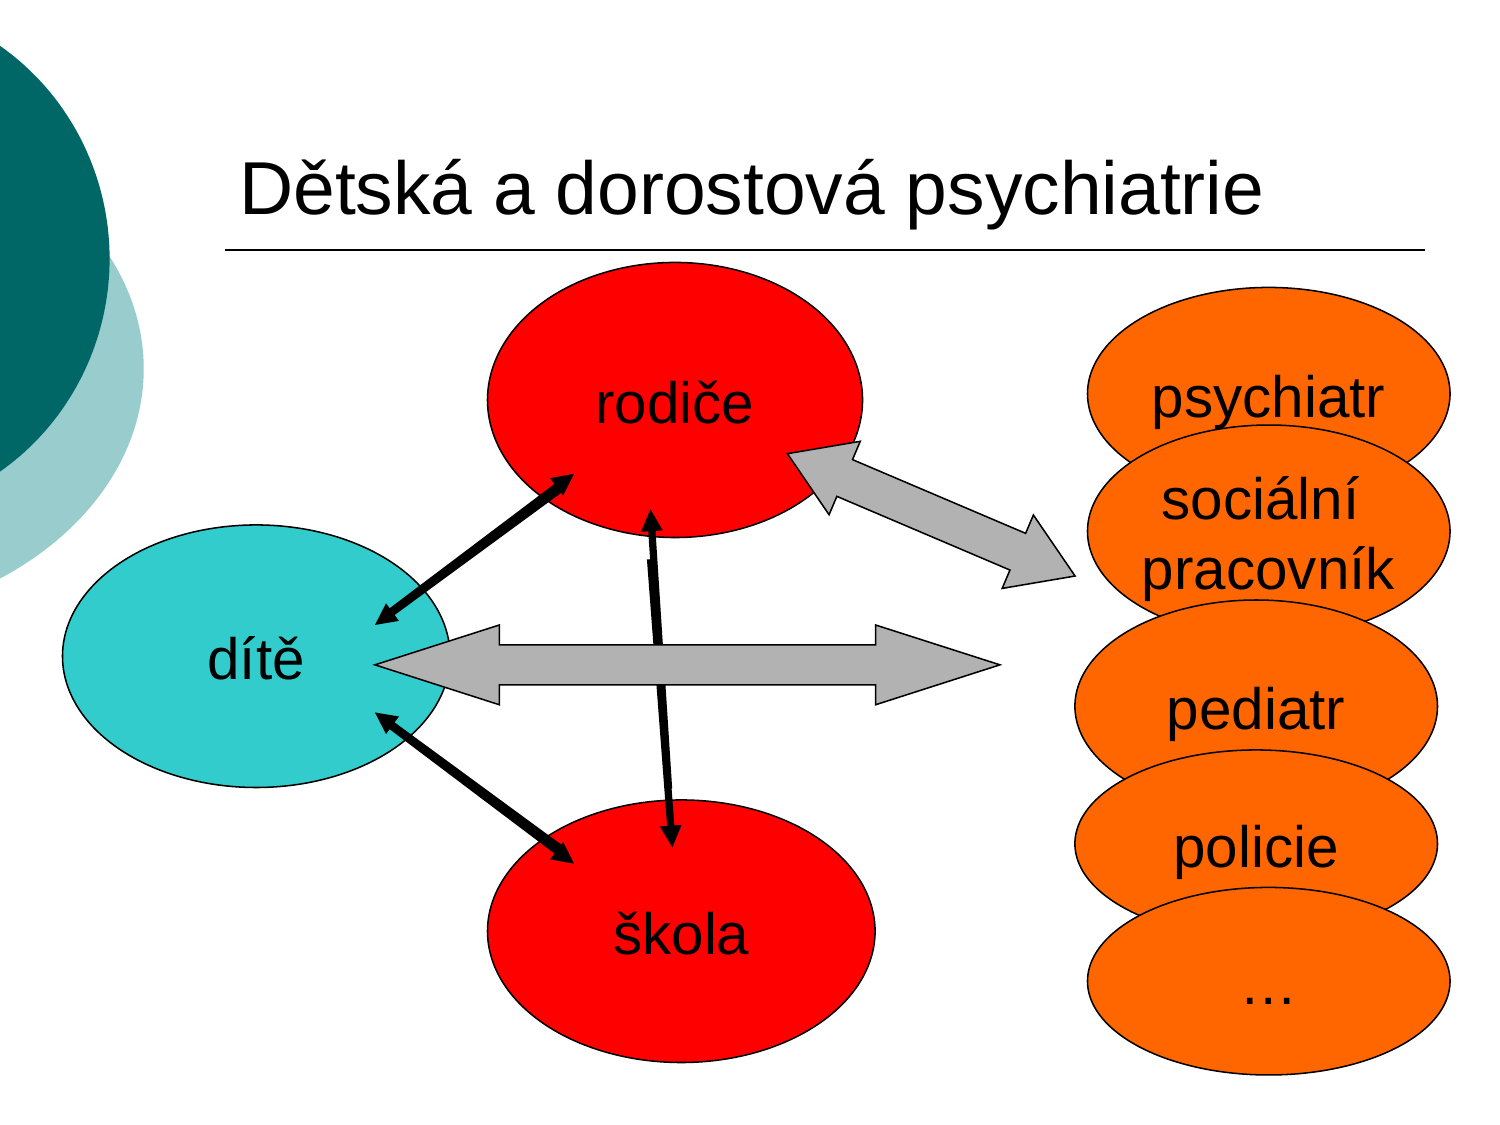

# Dětská a dorostová psychiatrie
rodiče
psychiatr
sociální
pracovník
dítě
pediatr
policie
škola
…